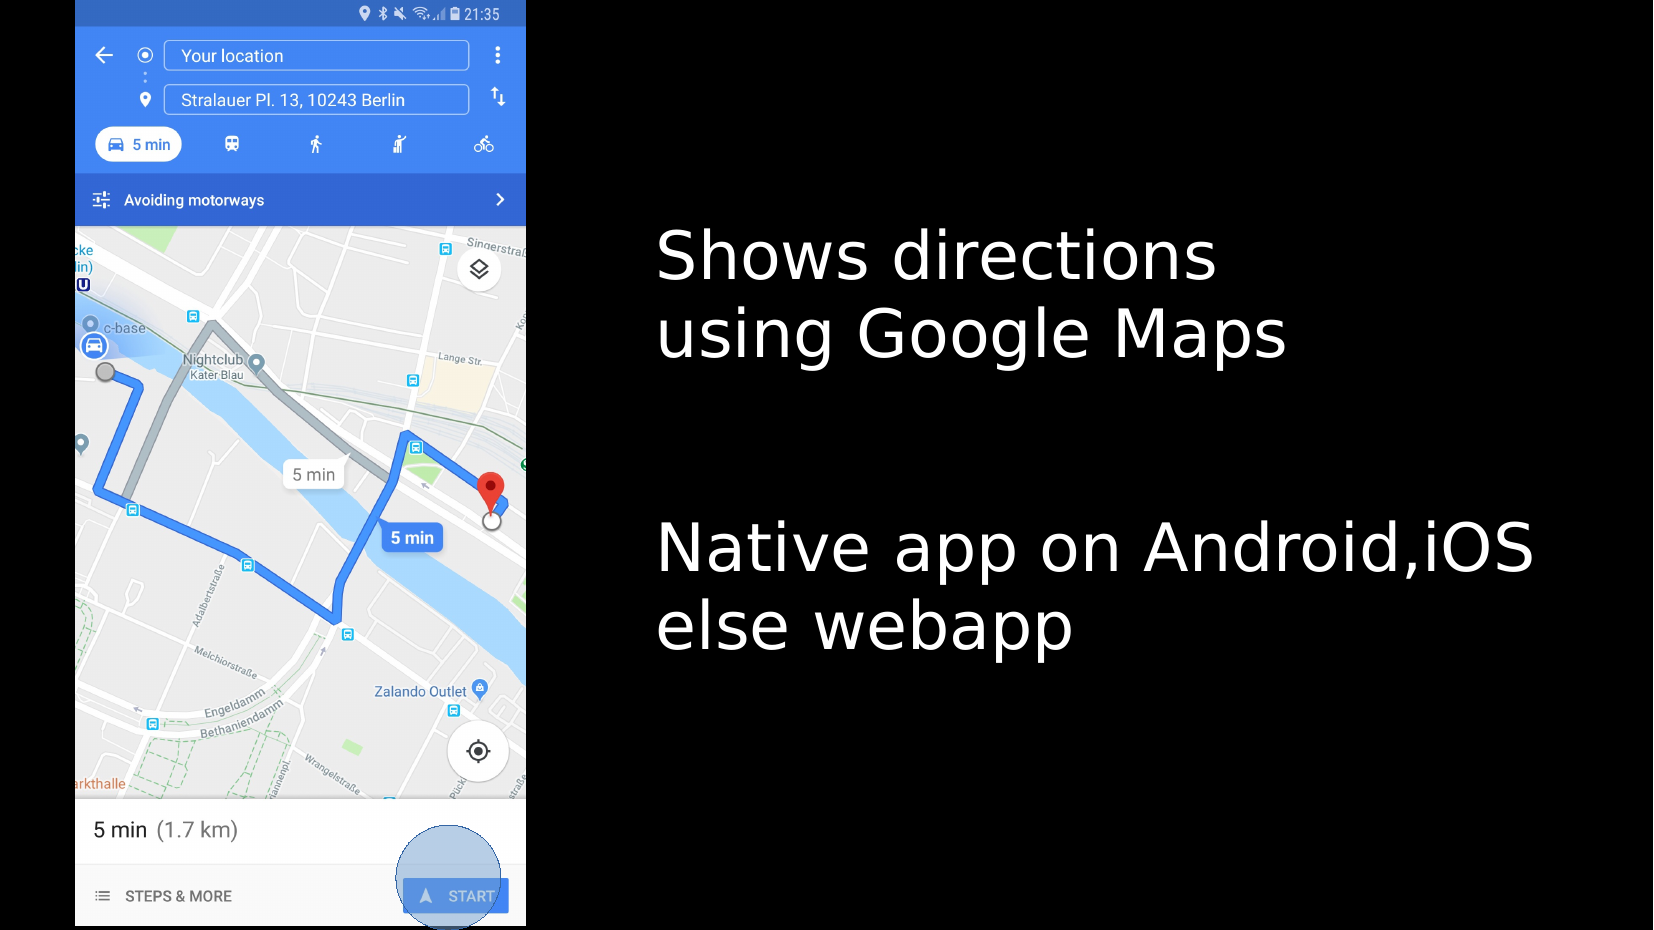

#
Shows directions
using Google Maps
Native app on Android,iOS
else webapp